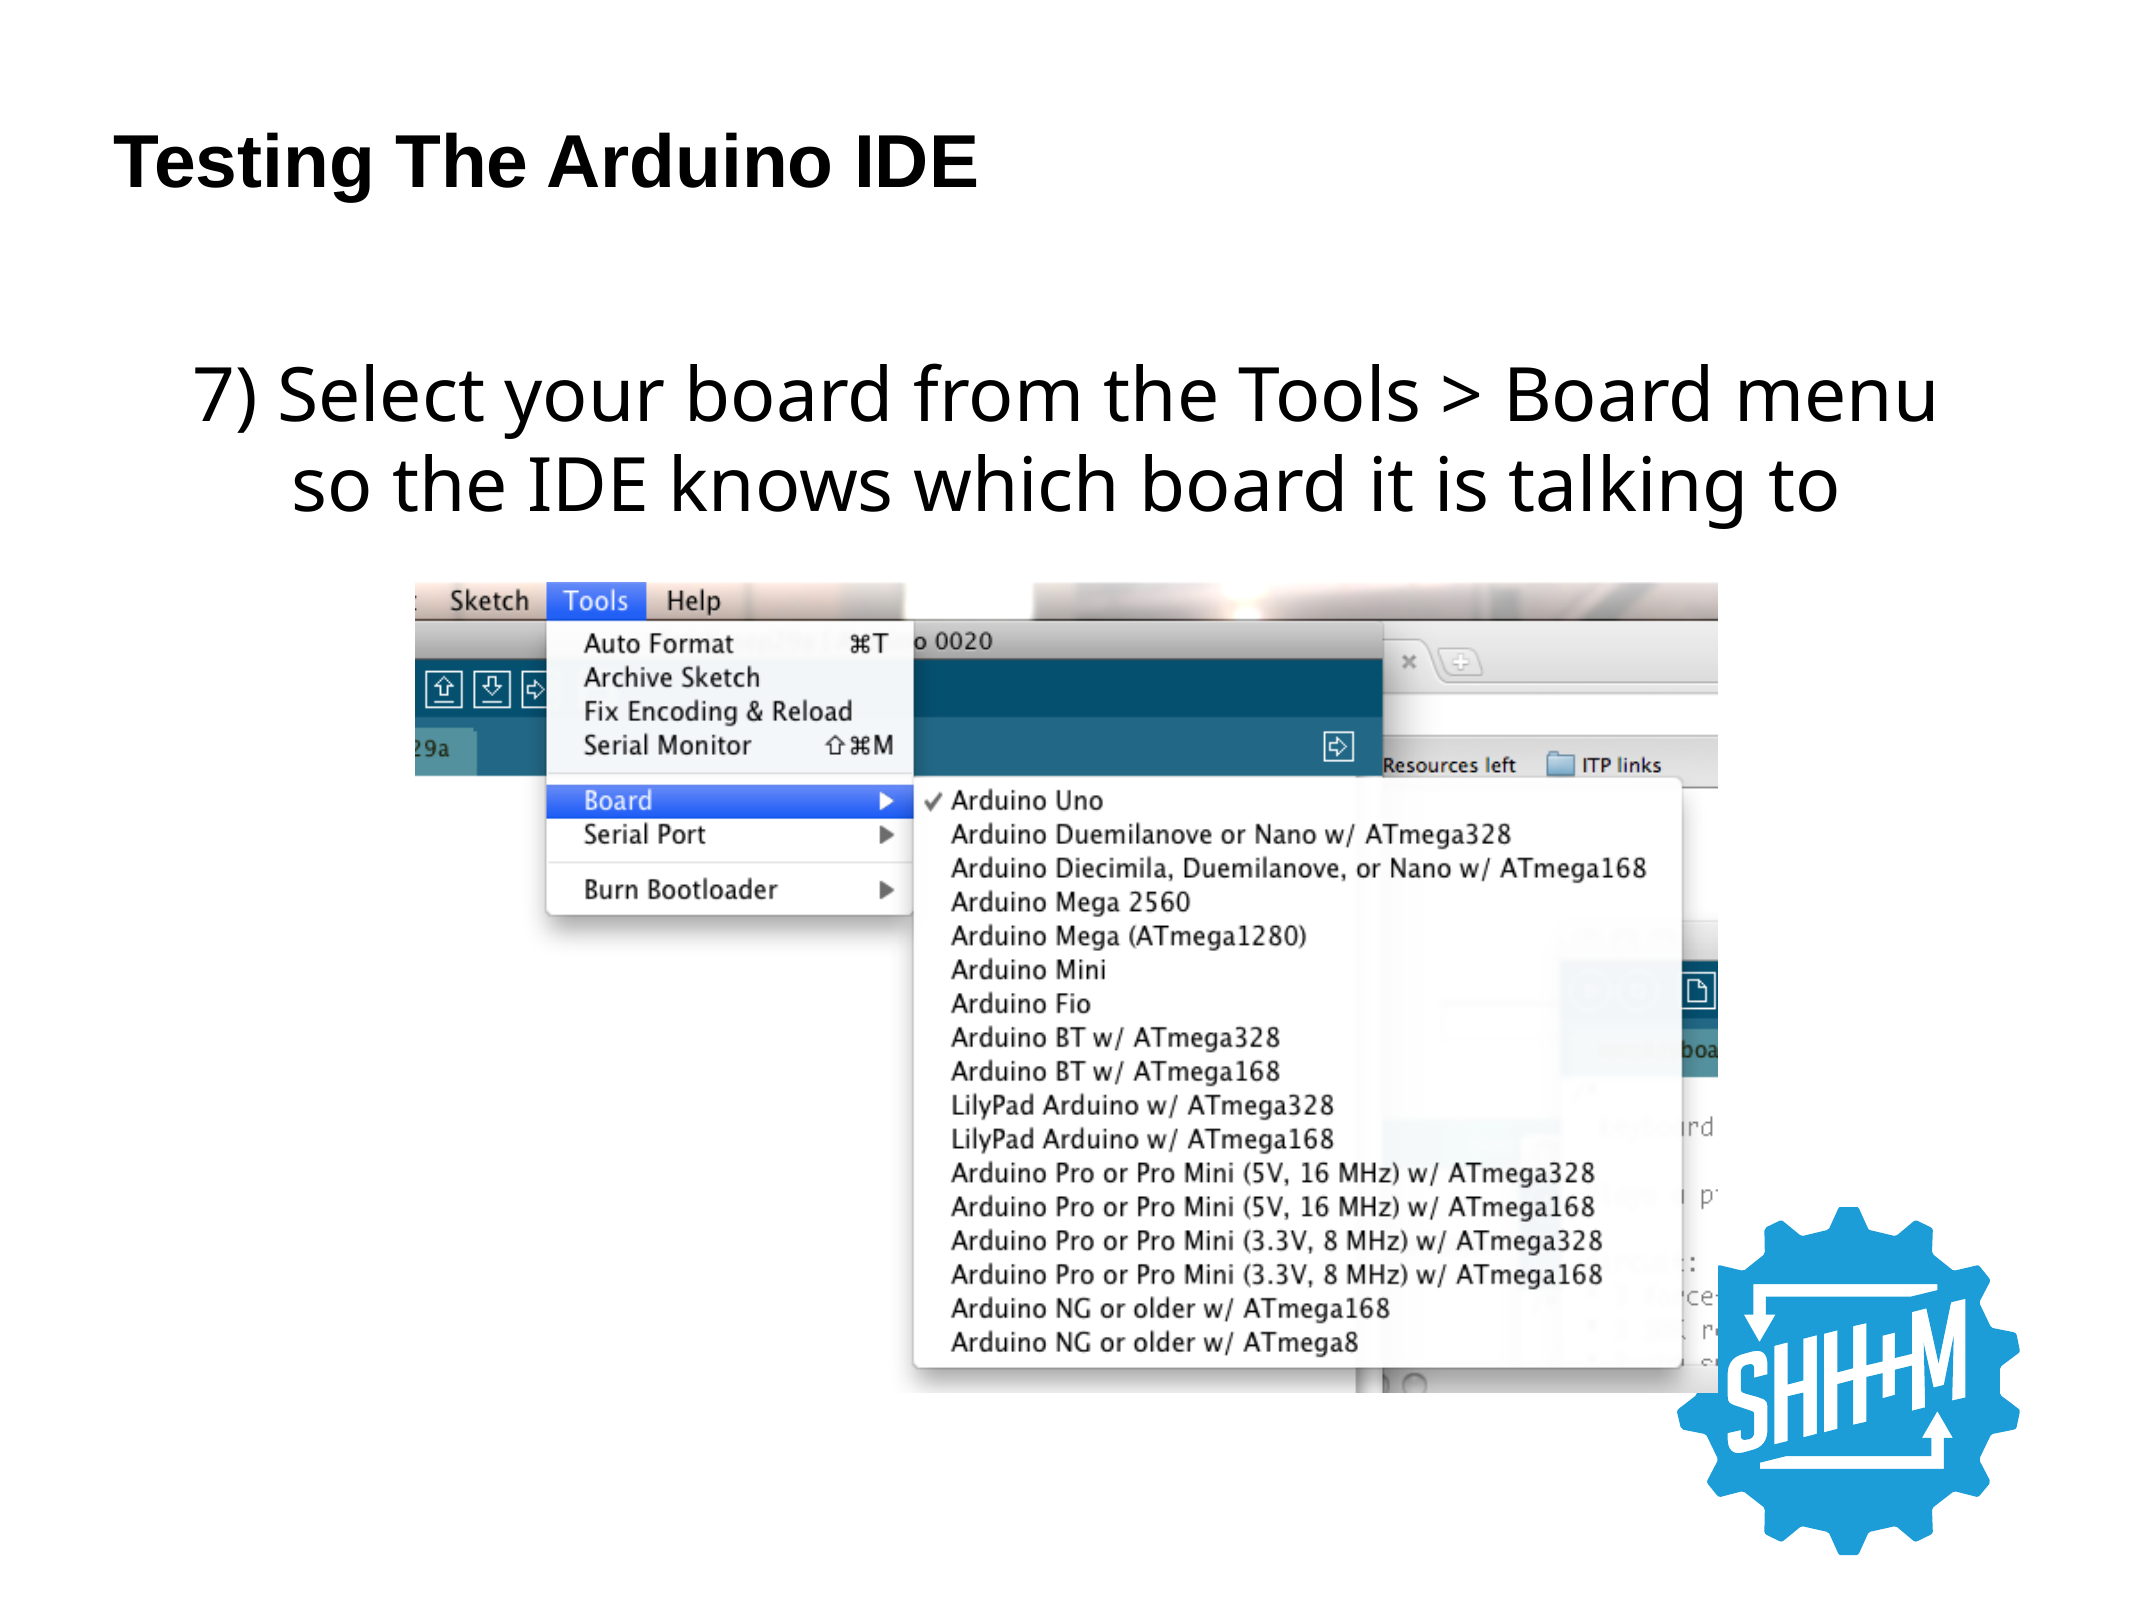

Testing The Arduino IDE
7) Select your board from the Tools > Board menu so the IDE knows which board it is talking to